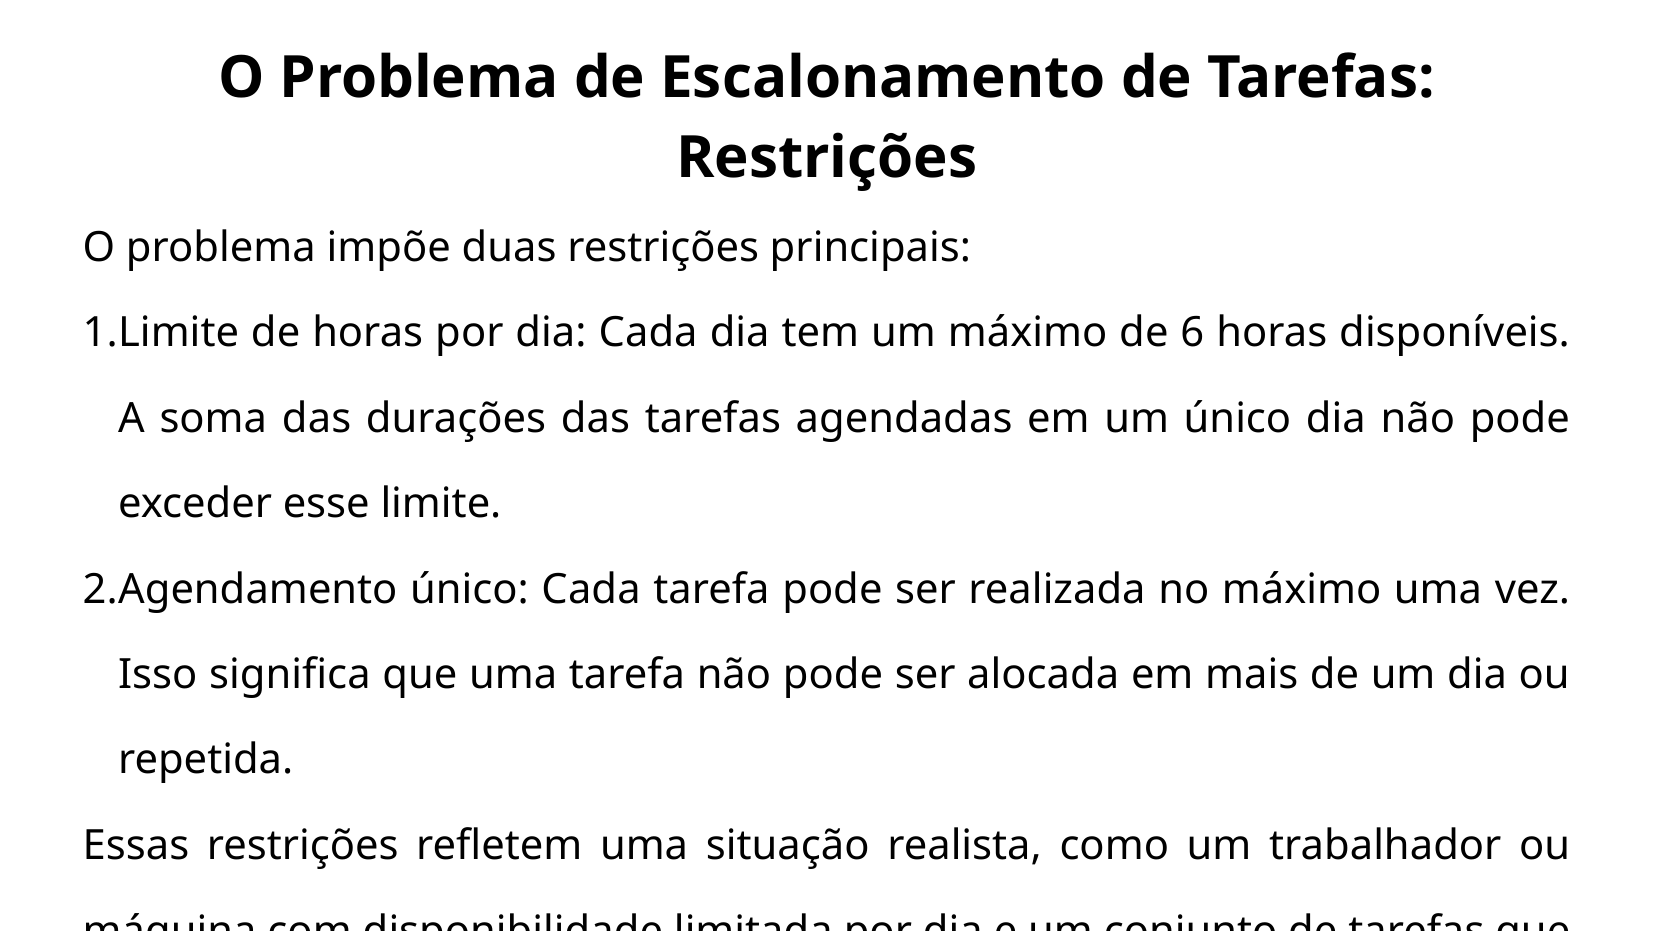

# O Problema de Escalonamento de Tarefas: Restrições
O problema impõe duas restrições principais:
Limite de horas por dia: Cada dia tem um máximo de 6 horas disponíveis. A soma das durações das tarefas agendadas em um único dia não pode exceder esse limite.
Agendamento único: Cada tarefa pode ser realizada no máximo uma vez. Isso significa que uma tarefa não pode ser alocada em mais de um dia ou repetida.
Essas restrições refletem uma situação realista, como um trabalhador ou máquina com disponibilidade limitada por dia e um conjunto de tarefas que só precisam (ou podem) ser feitas uma vez.